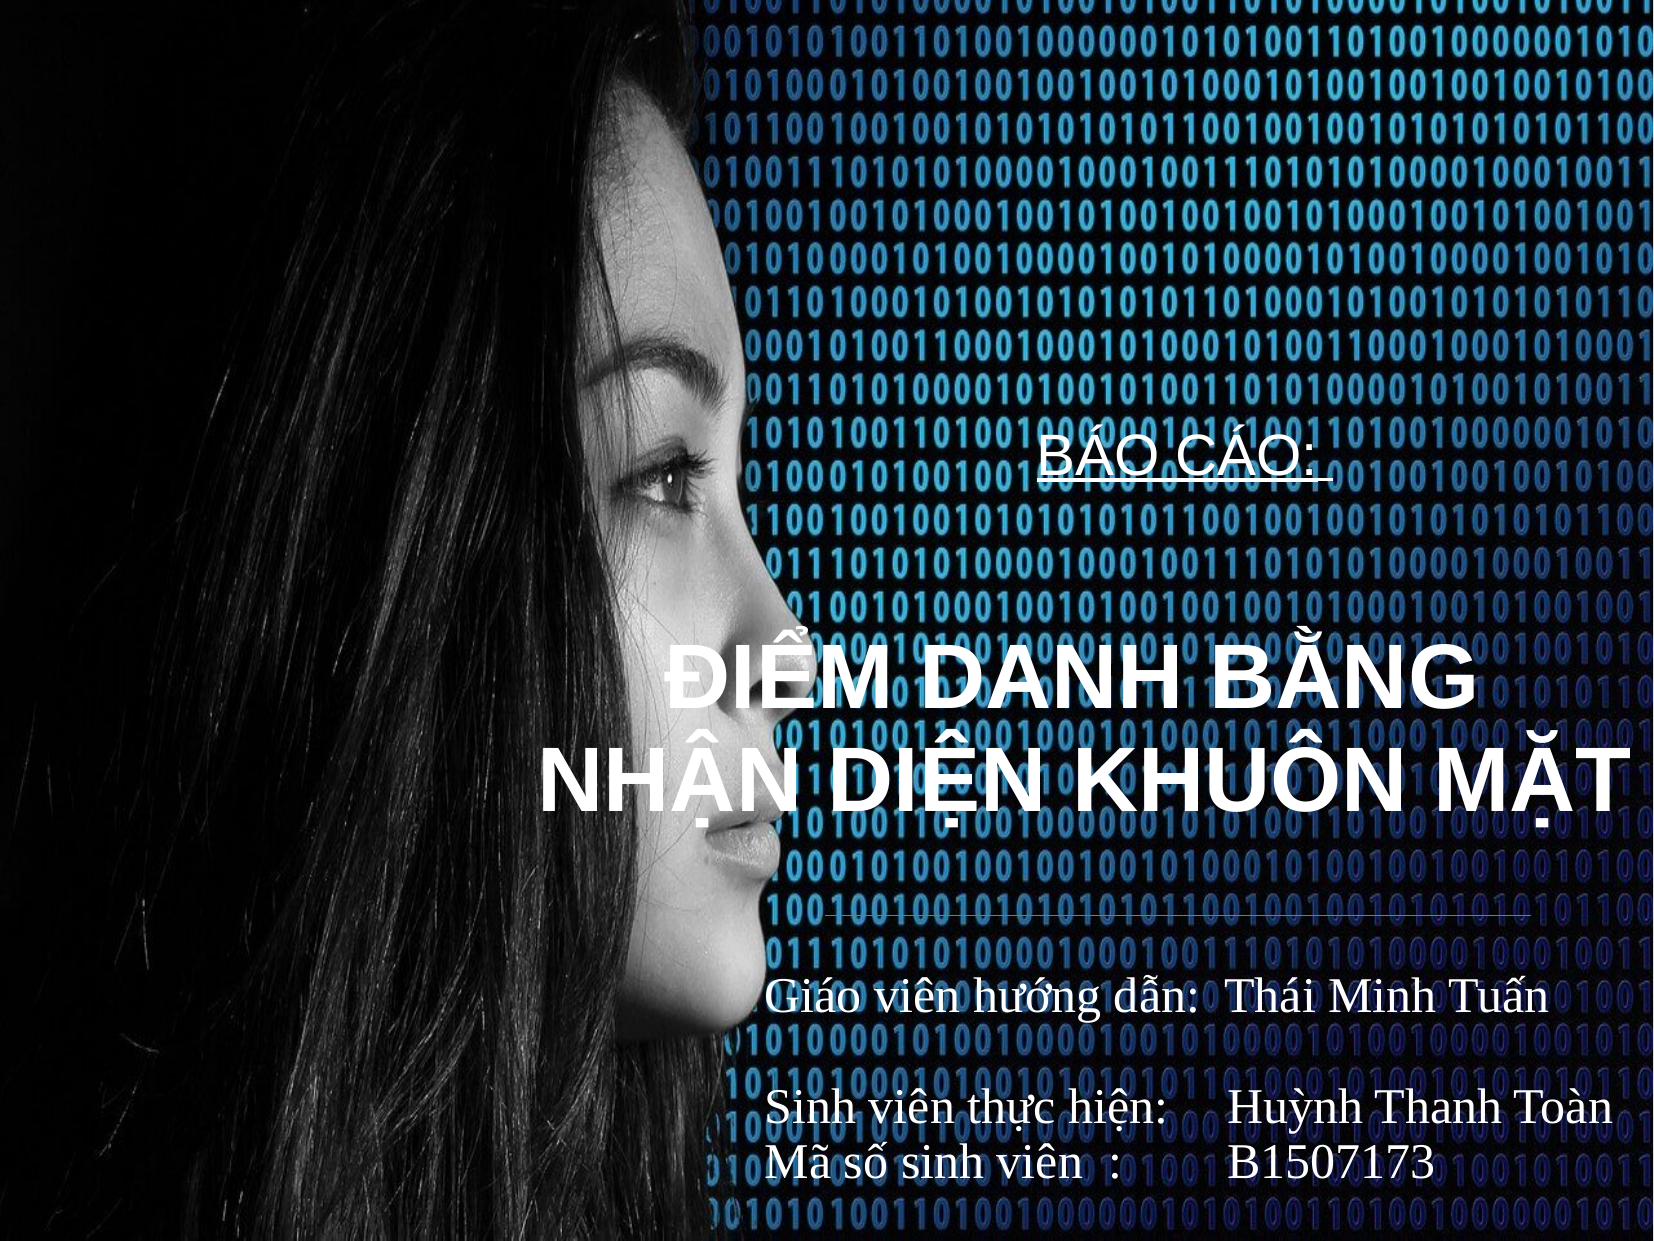

BÁO CÁO:
ĐIỂM DANH BẰNG
 NHẬN DIỆN KHUÔN MẶT
Giáo viên hướng dẫn: Thái Minh Tuấn
Sinh viên thực hiện: 	 Huỳnh Thanh Toàn
Mã số sinh viên :		 B1507173